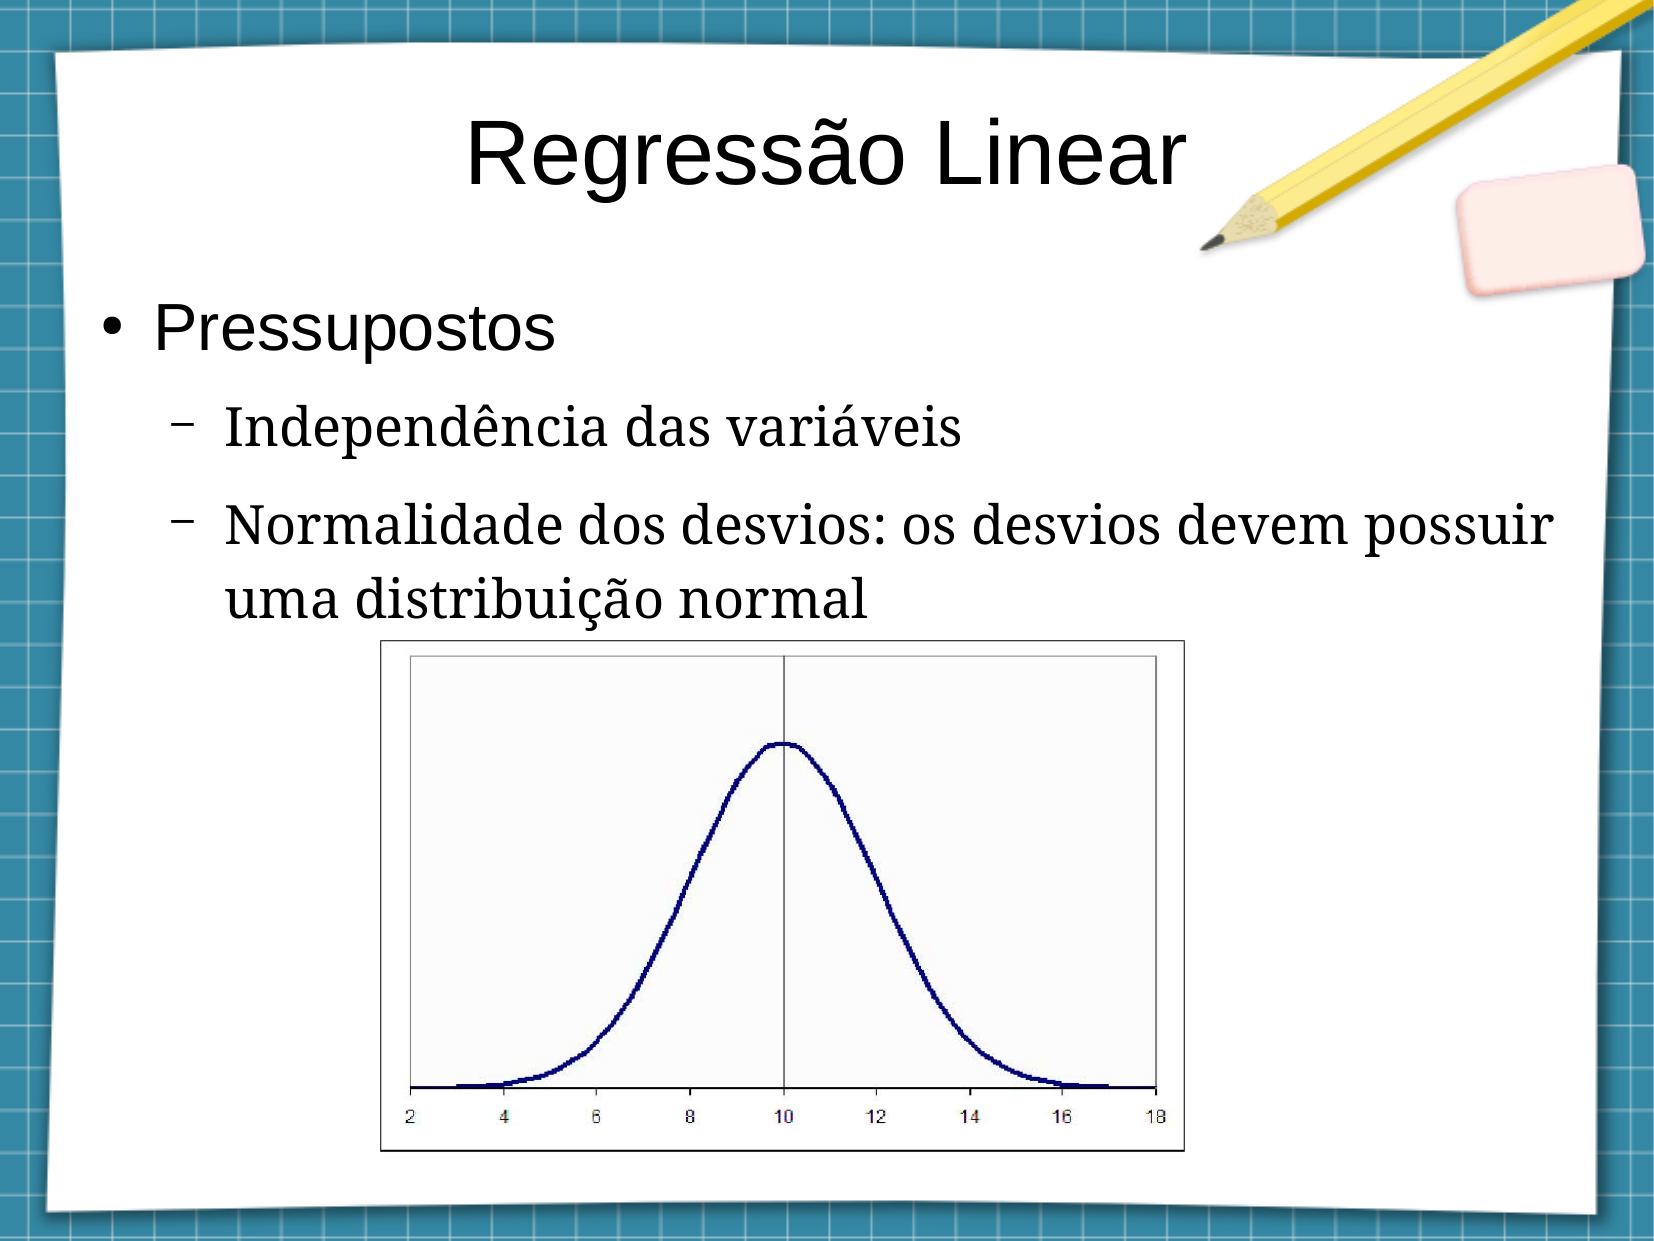

# Regressão Linear
Pressupostos
Independência das variáveis
Normalidade dos desvios: os desvios devem possuir uma distribuição normal